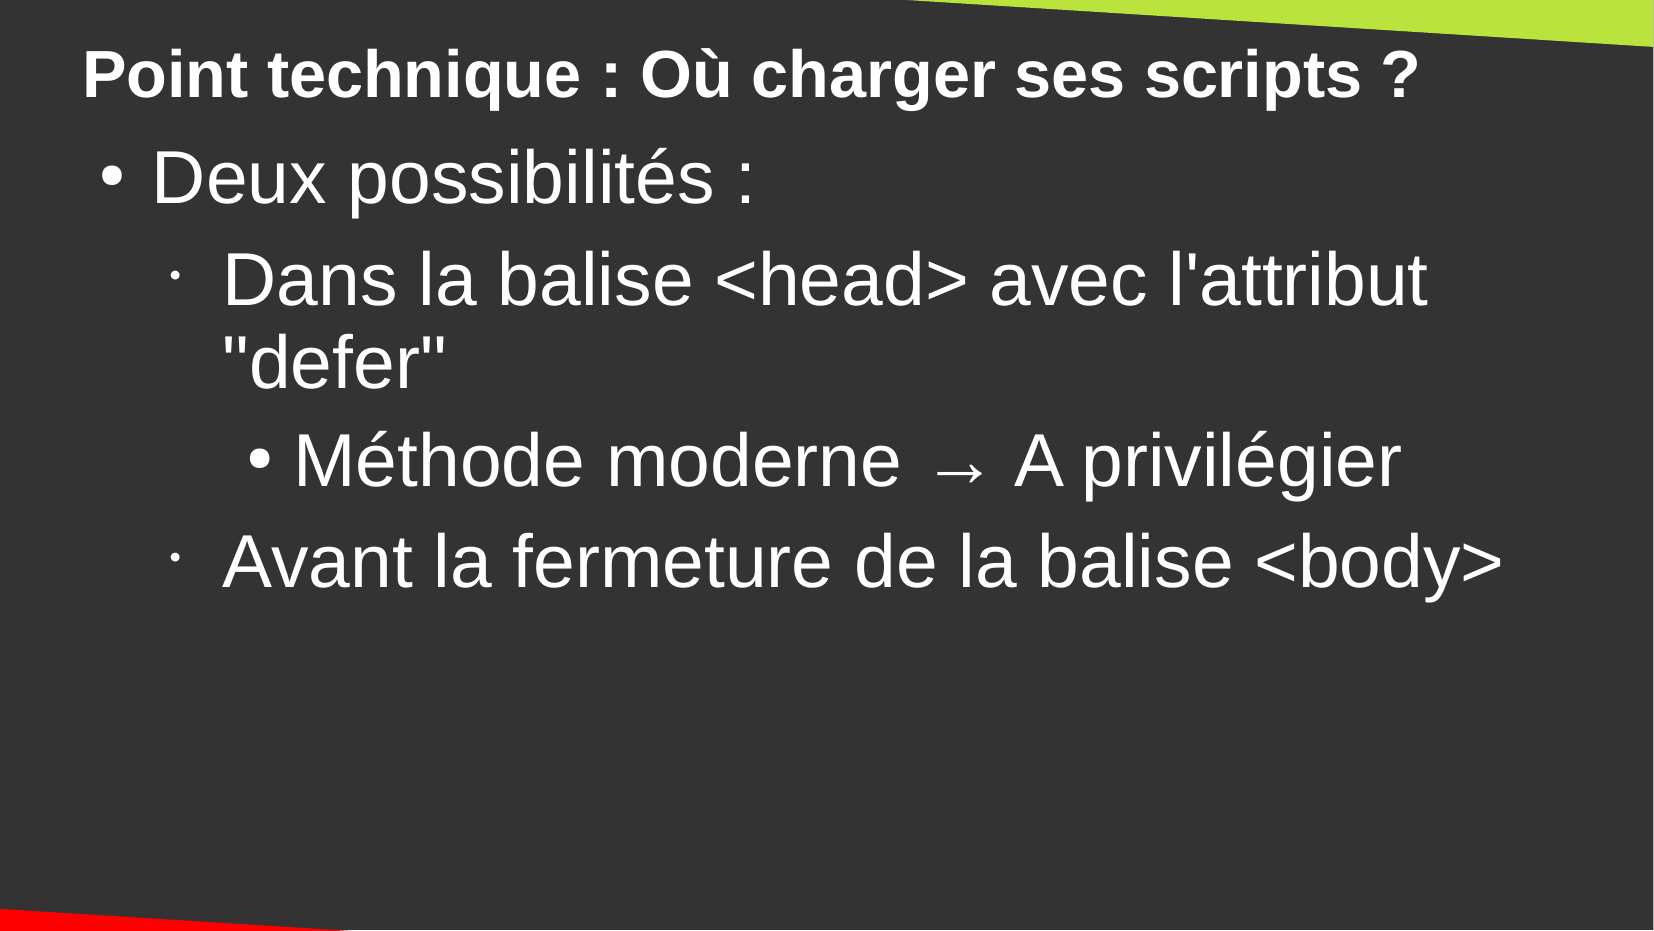

# Point technique : Où charger ses scripts ?
Deux possibilités :
Dans la balise <head> avec l'attribut "defer"
Méthode moderne → A privilégier
Avant la fermeture de la balise <body>